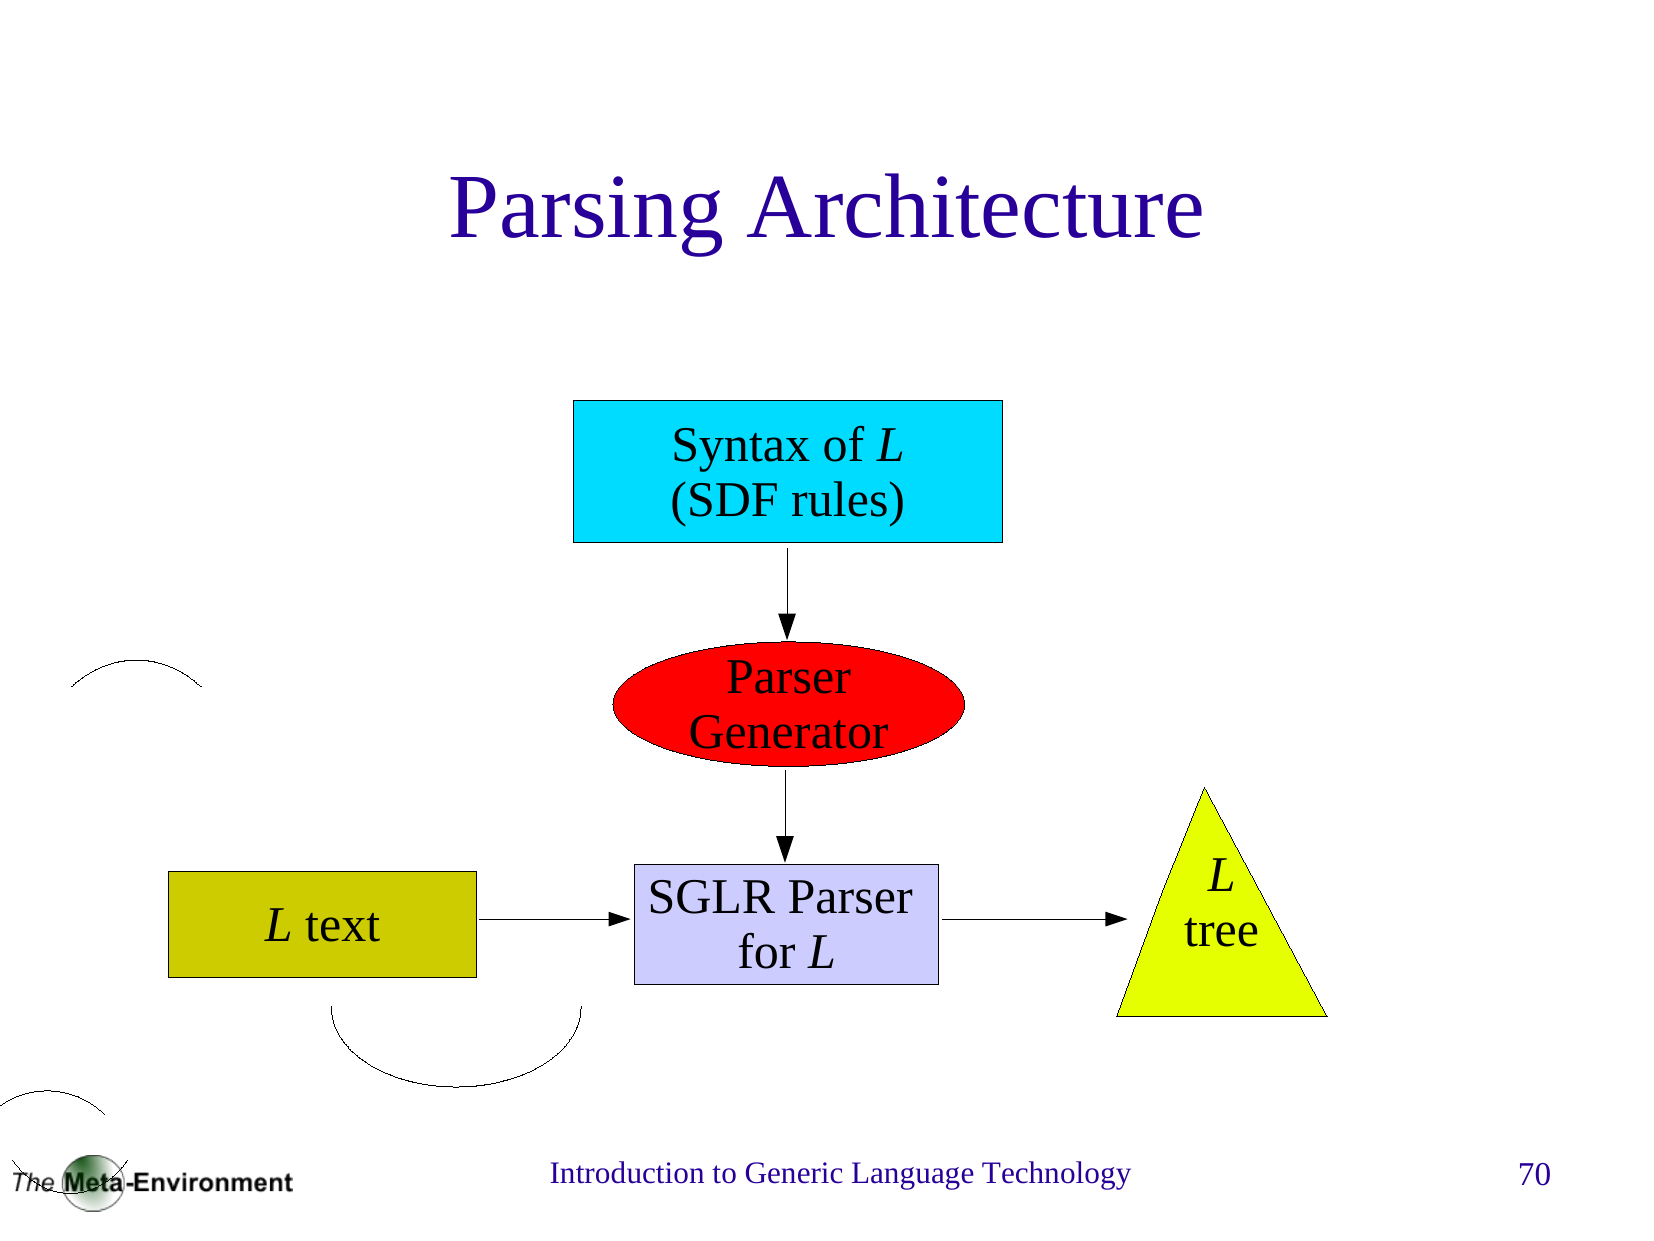

# Parsing Architecture
Syntax of L
(SDF rules)
Parser
Generator
SGLR Parser
for L
L
tree
L text